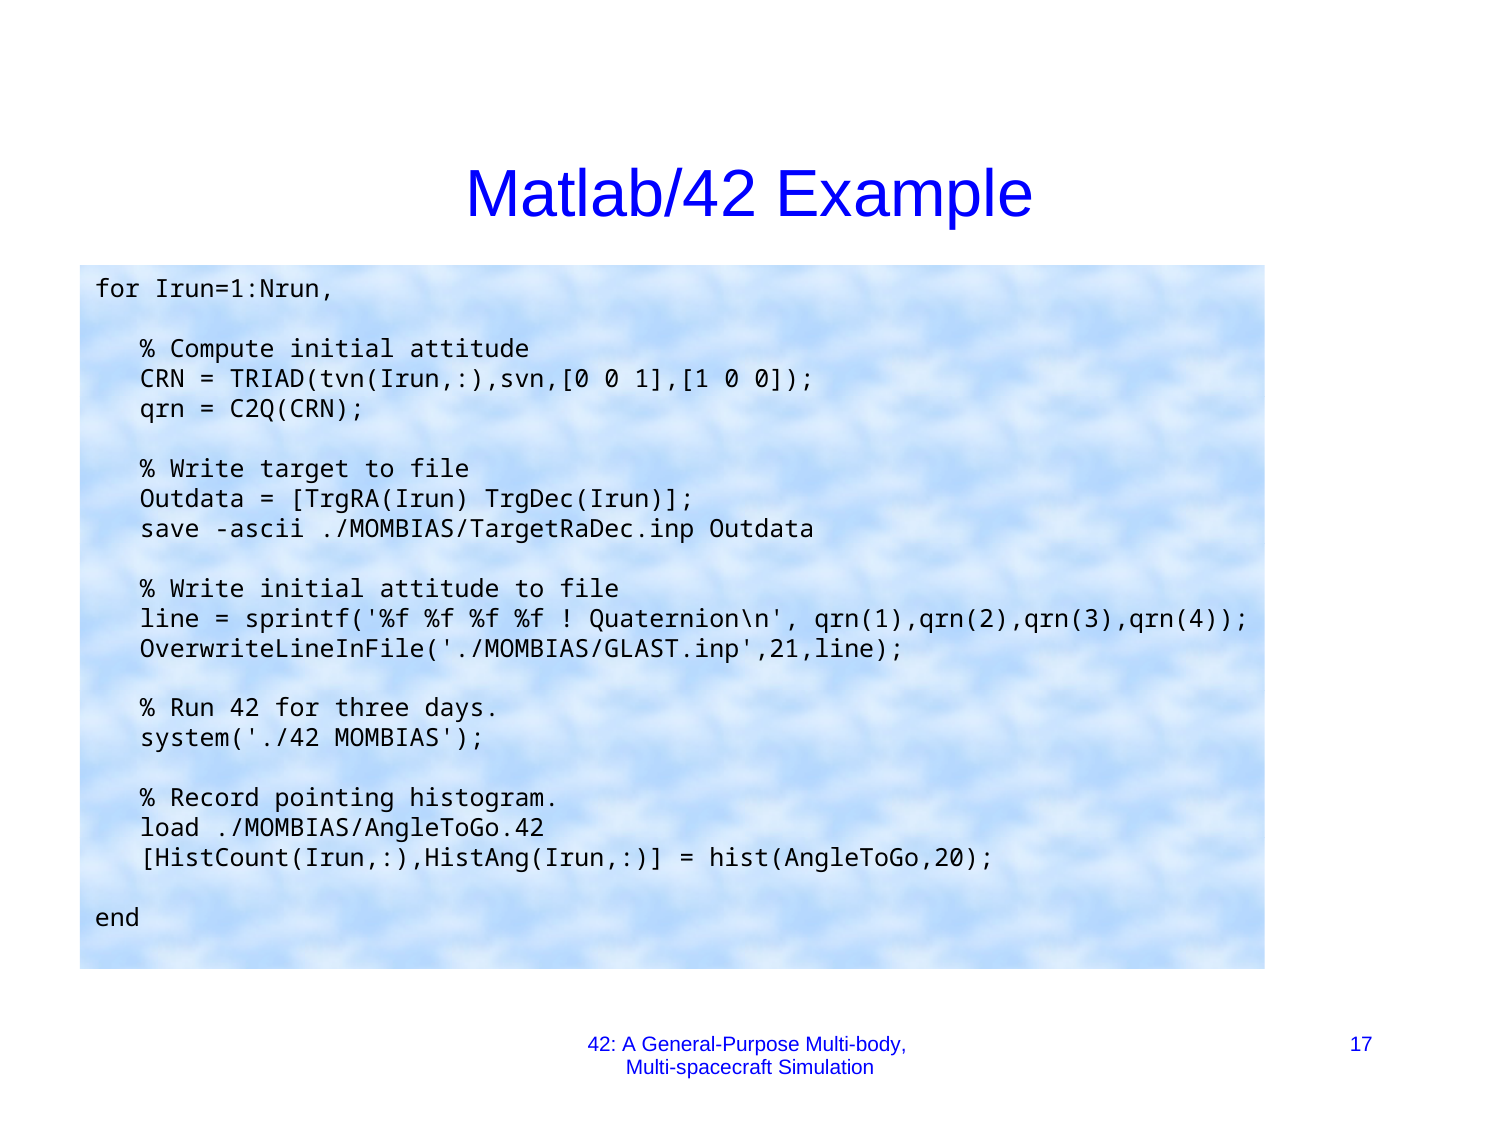

# Matlab/42 Example
for Irun=1:Nrun,
 % Compute initial attitude
 CRN = TRIAD(tvn(Irun,:),svn,[0 0 1],[1 0 0]);
 qrn = C2Q(CRN);
 % Write target to file
 Outdata = [TrgRA(Irun) TrgDec(Irun)];
 save -ascii ./MOMBIAS/TargetRaDec.inp Outdata
 % Write initial attitude to file
 line = sprintf('%f %f %f %f ! Quaternion\n', qrn(1),qrn(2),qrn(3),qrn(4));
 OverwriteLineInFile('./MOMBIAS/GLAST.inp',21,line);
 % Run 42 for three days.
 system('./42 MOMBIAS');
 % Record pointing histogram.
 load ./MOMBIAS/AngleToGo.42
 [HistCount(Irun,:),HistAng(Irun,:)] = hist(AngleToGo,20);
end
42: The Mostly Harmless Simulation
17